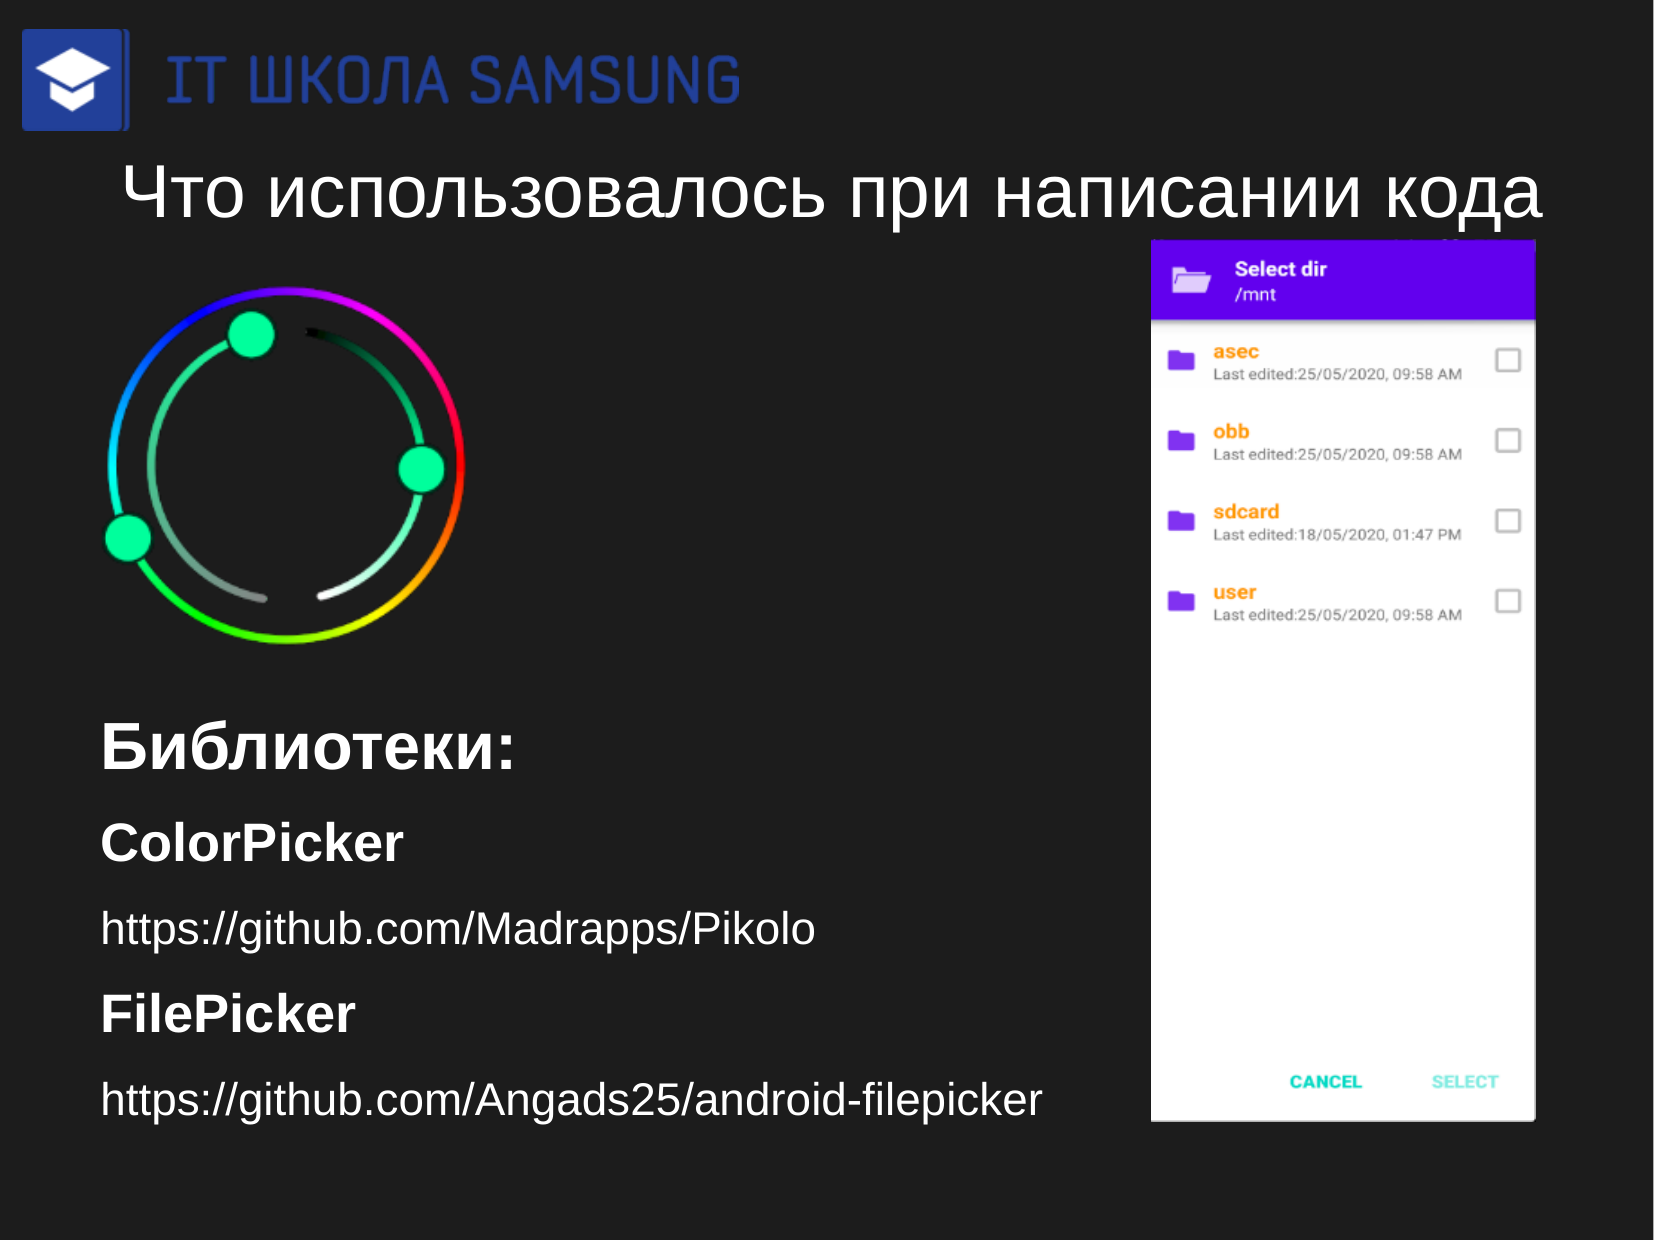

# Что использовалось при написании кода
Библиотеки:
ColorPicker
https://github.com/Madrapps/Pikolo
FilePicker
https://github.com/Angads25/android-filepicker